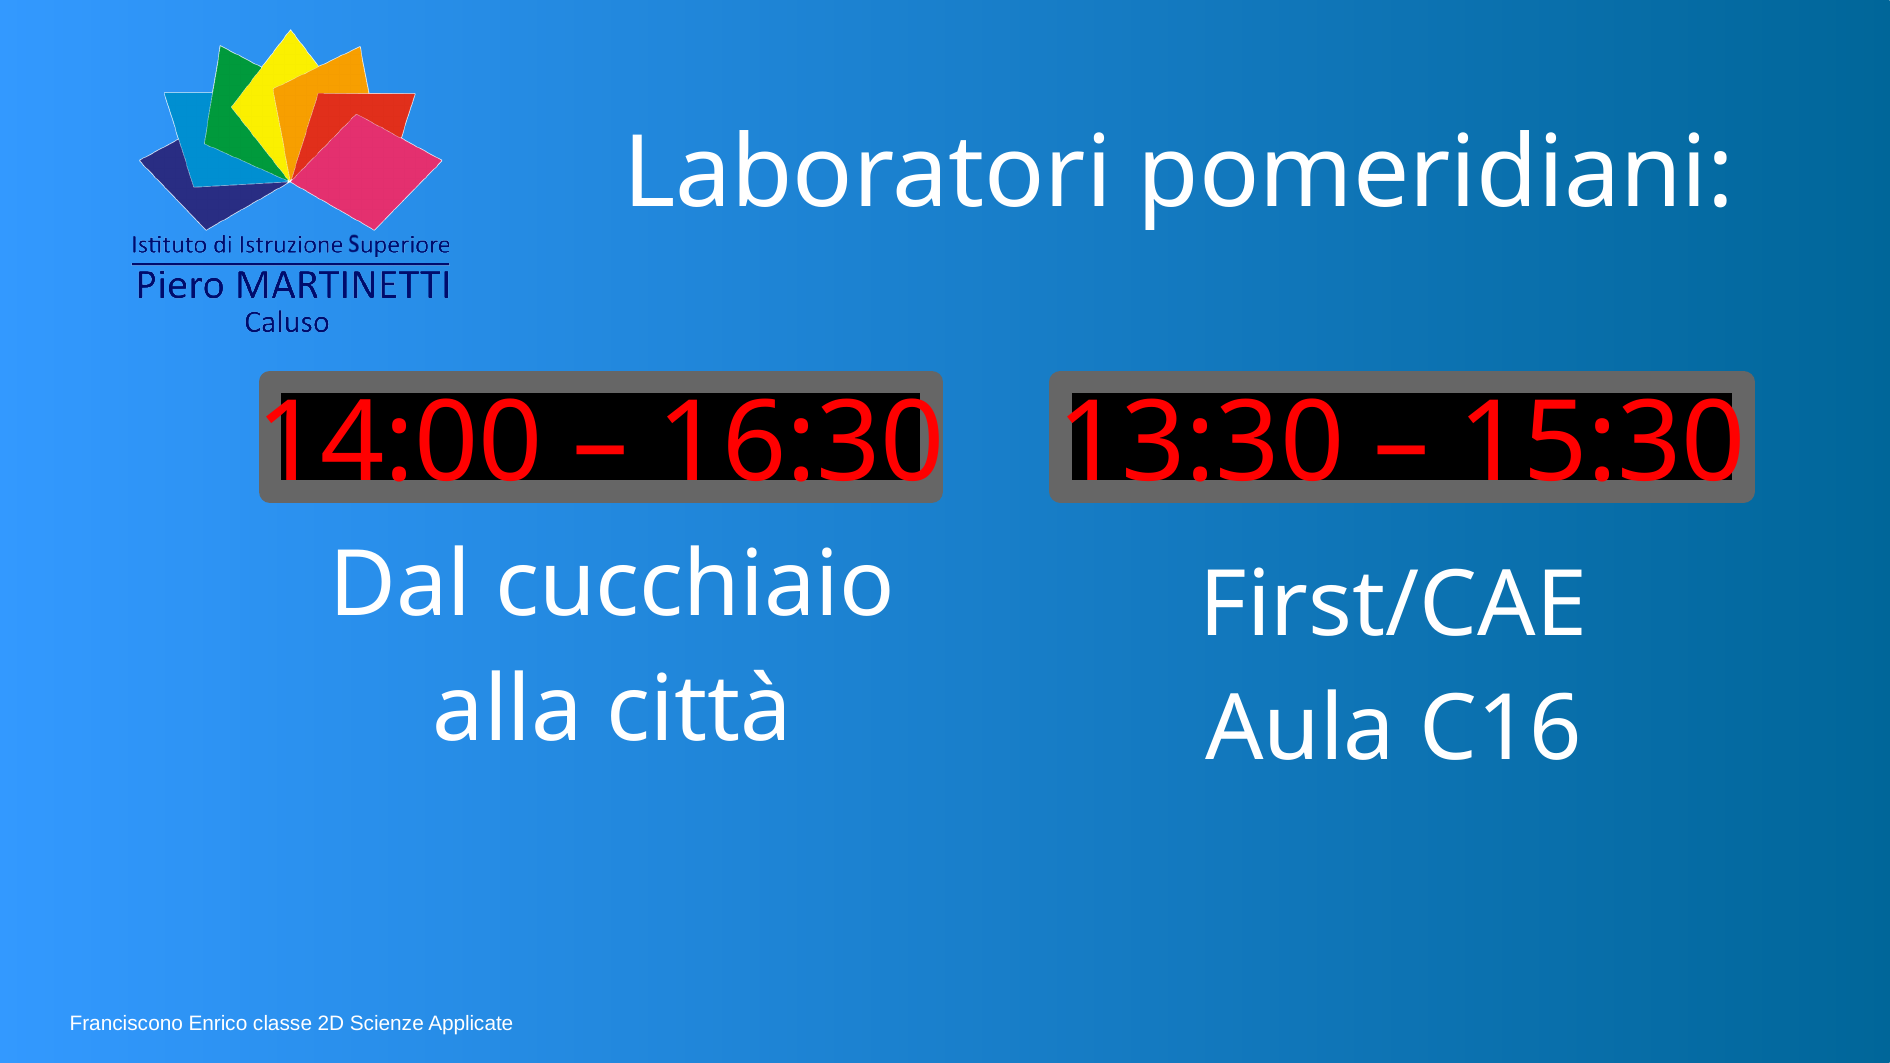

Laboratori pomeridiani:
14:00 – 16:30
13:30 – 15:30
Dal cucchiaio alla città
First/CAE
Aula C16
Franciscono Enrico classe 2D Scienze Applicate